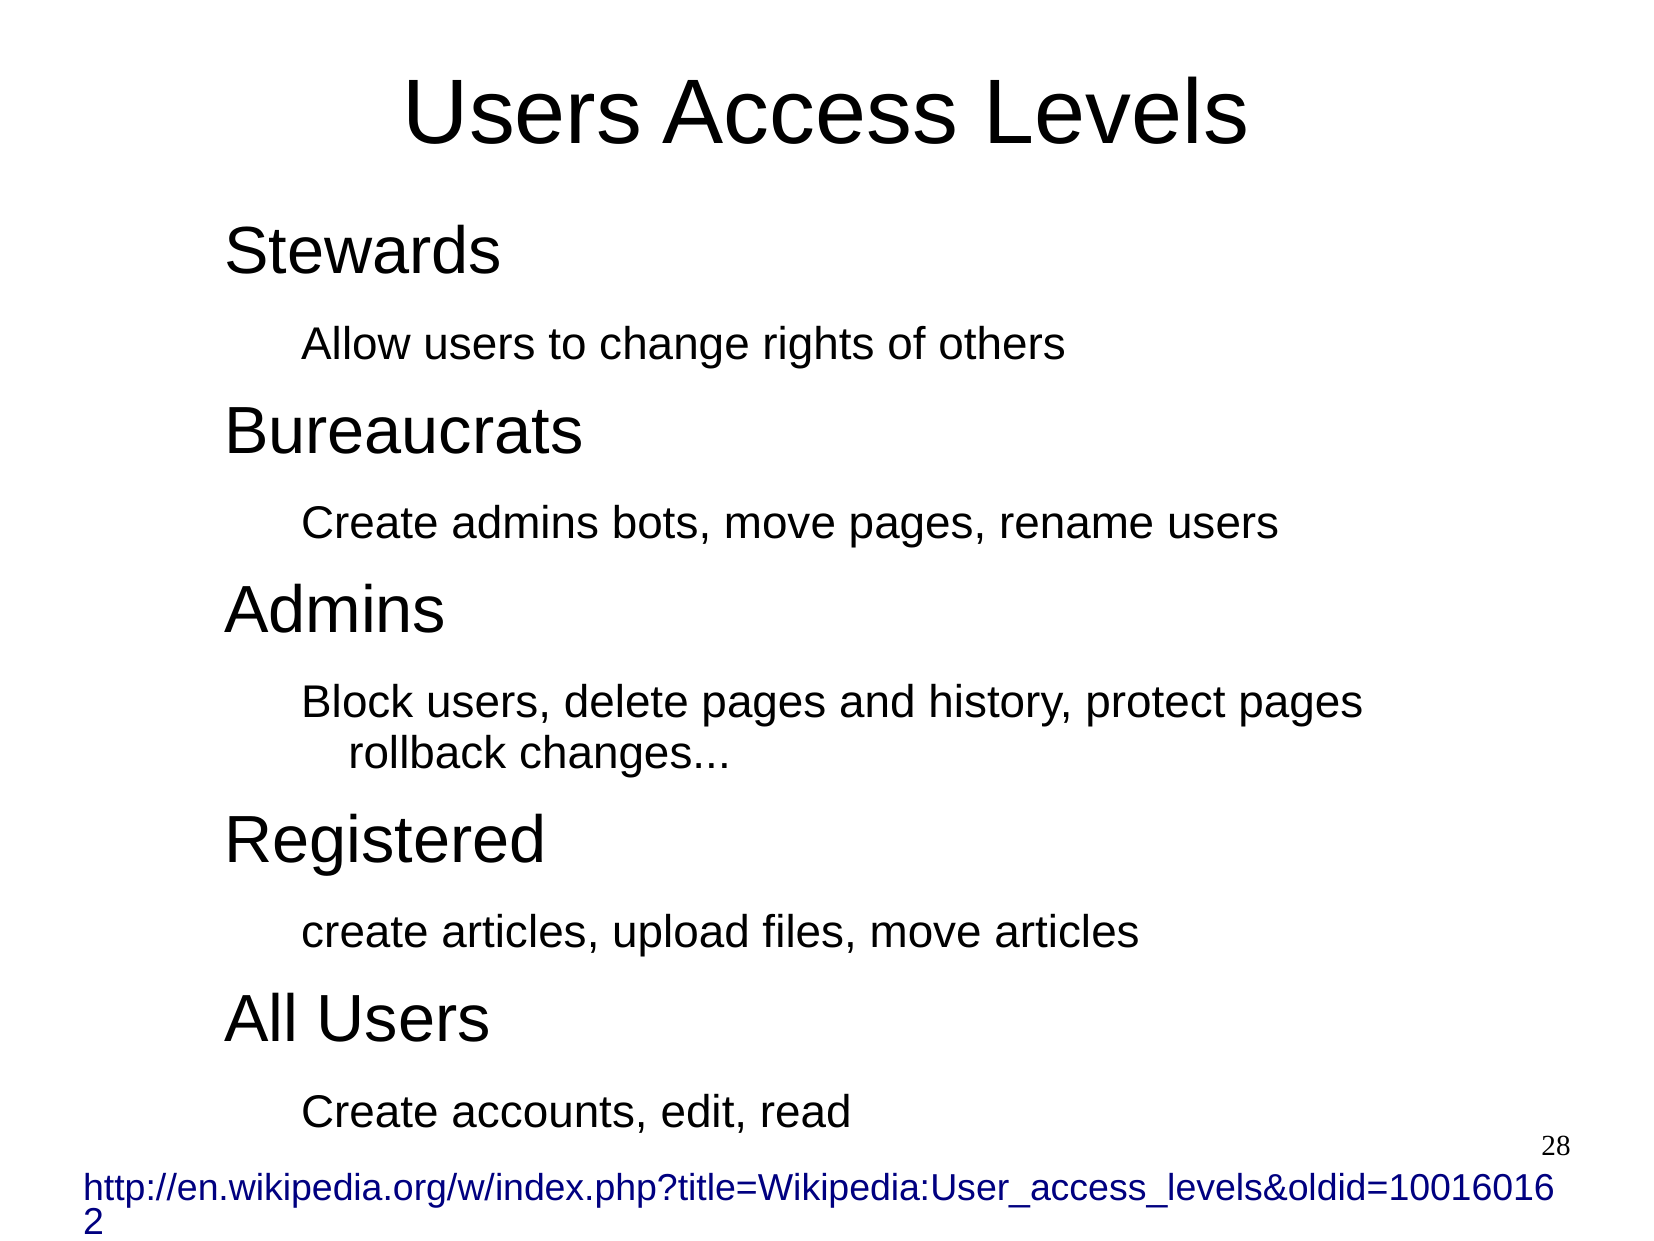

# Users Access Levels
Stewards
Allow users to change rights of others
Bureaucrats
Create admins bots, move pages, rename users
Admins
Block users, delete pages and history, protect pages
rollback changes...
Registered
create articles, upload files, move articles
All Users
Create accounts, edit, read
28
http://en.wikipedia.org/w/index.php?title=Wikipedia:User_access_levels&oldid=100160162